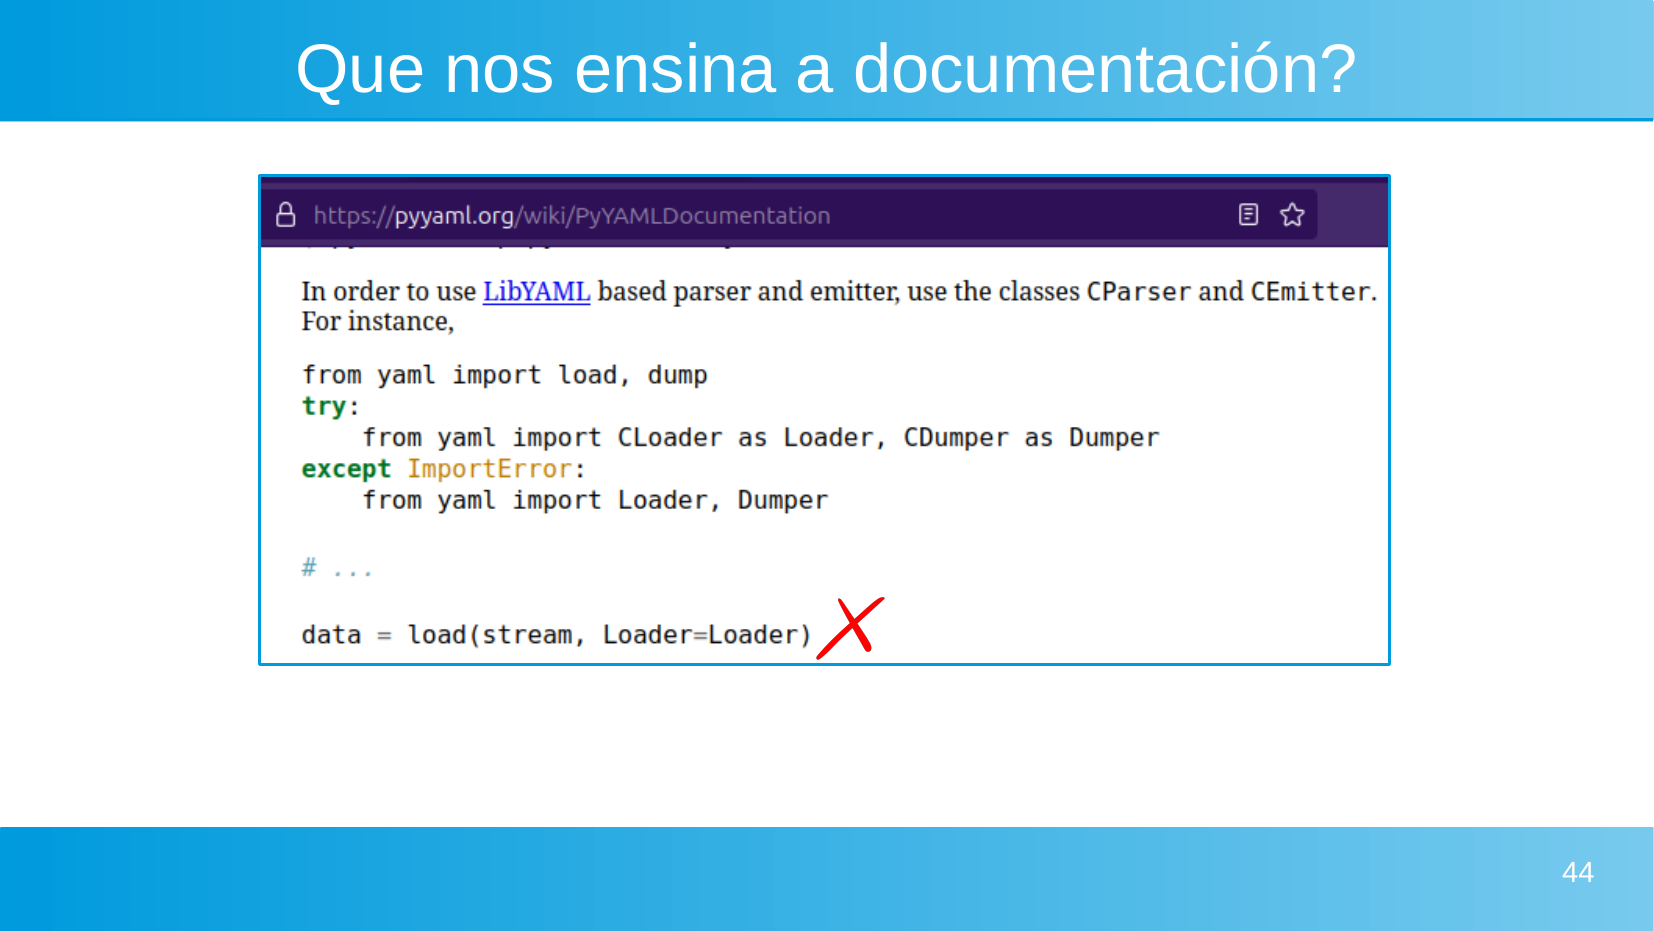

# Que nos ensina a documentación?
44